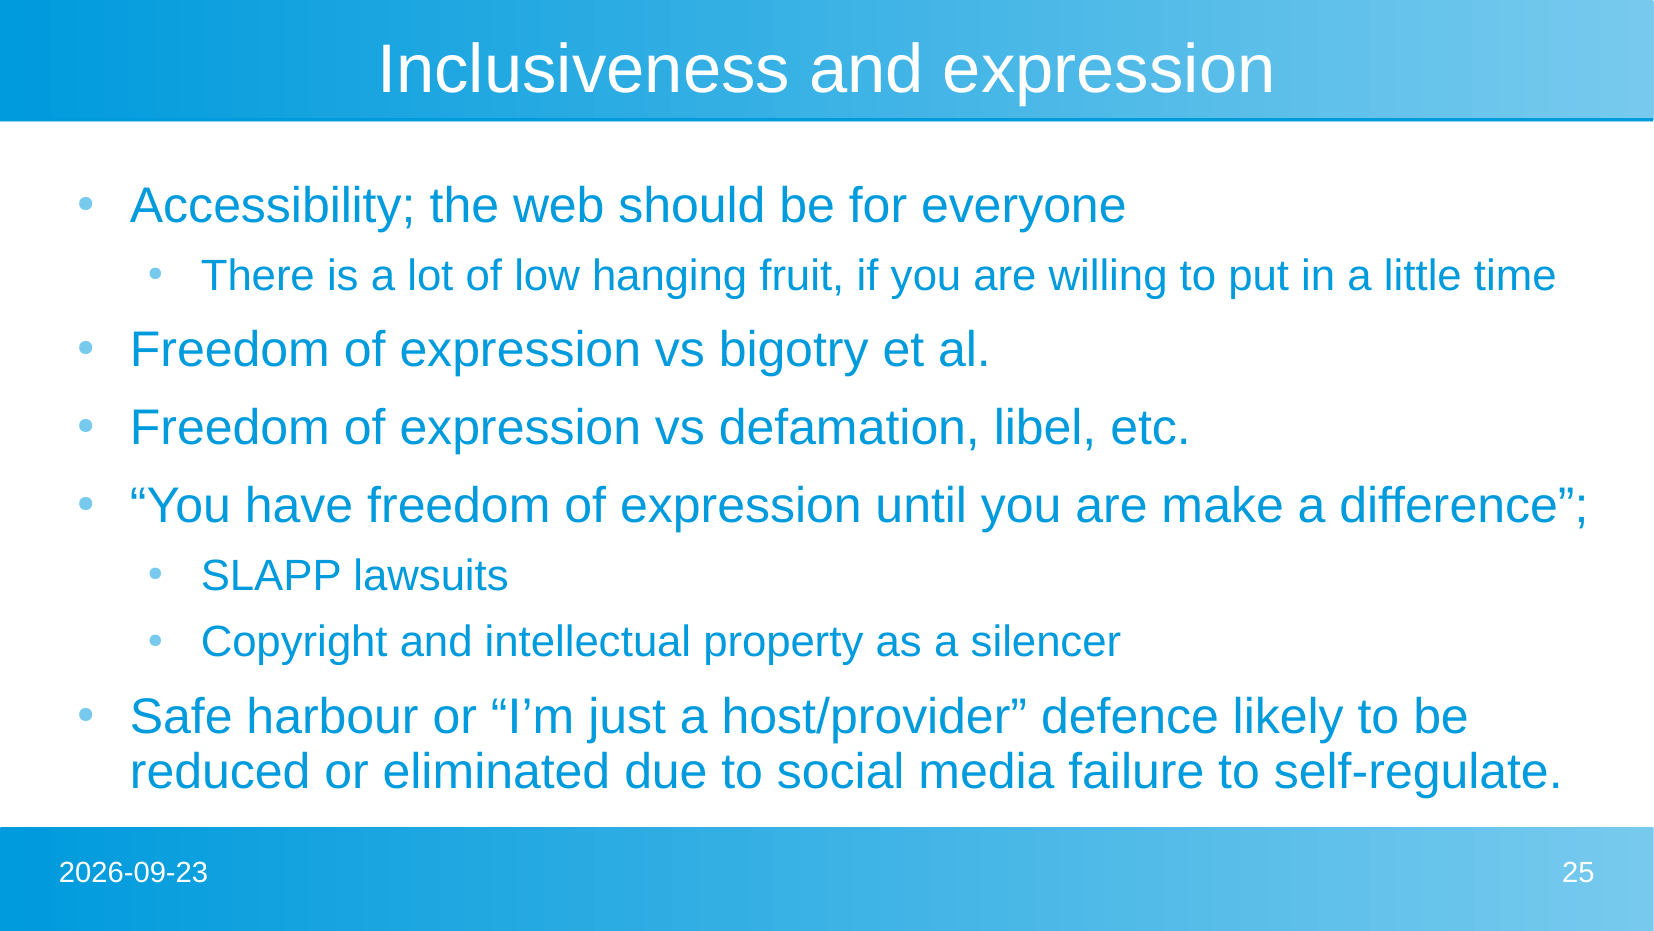

# Inclusiveness and expression
Accessibility; the web should be for everyone
There is a lot of low hanging fruit, if you are willing to put in a little time
Freedom of expression vs bigotry et al.
Freedom of expression vs defamation, libel, etc.
“You have freedom of expression until you are make a difference”;
SLAPP lawsuits
Copyright and intellectual property as a silencer
Safe harbour or “I’m just a host/provider” defence likely to be reduced or eliminated due to social media failure to self-regulate.
25